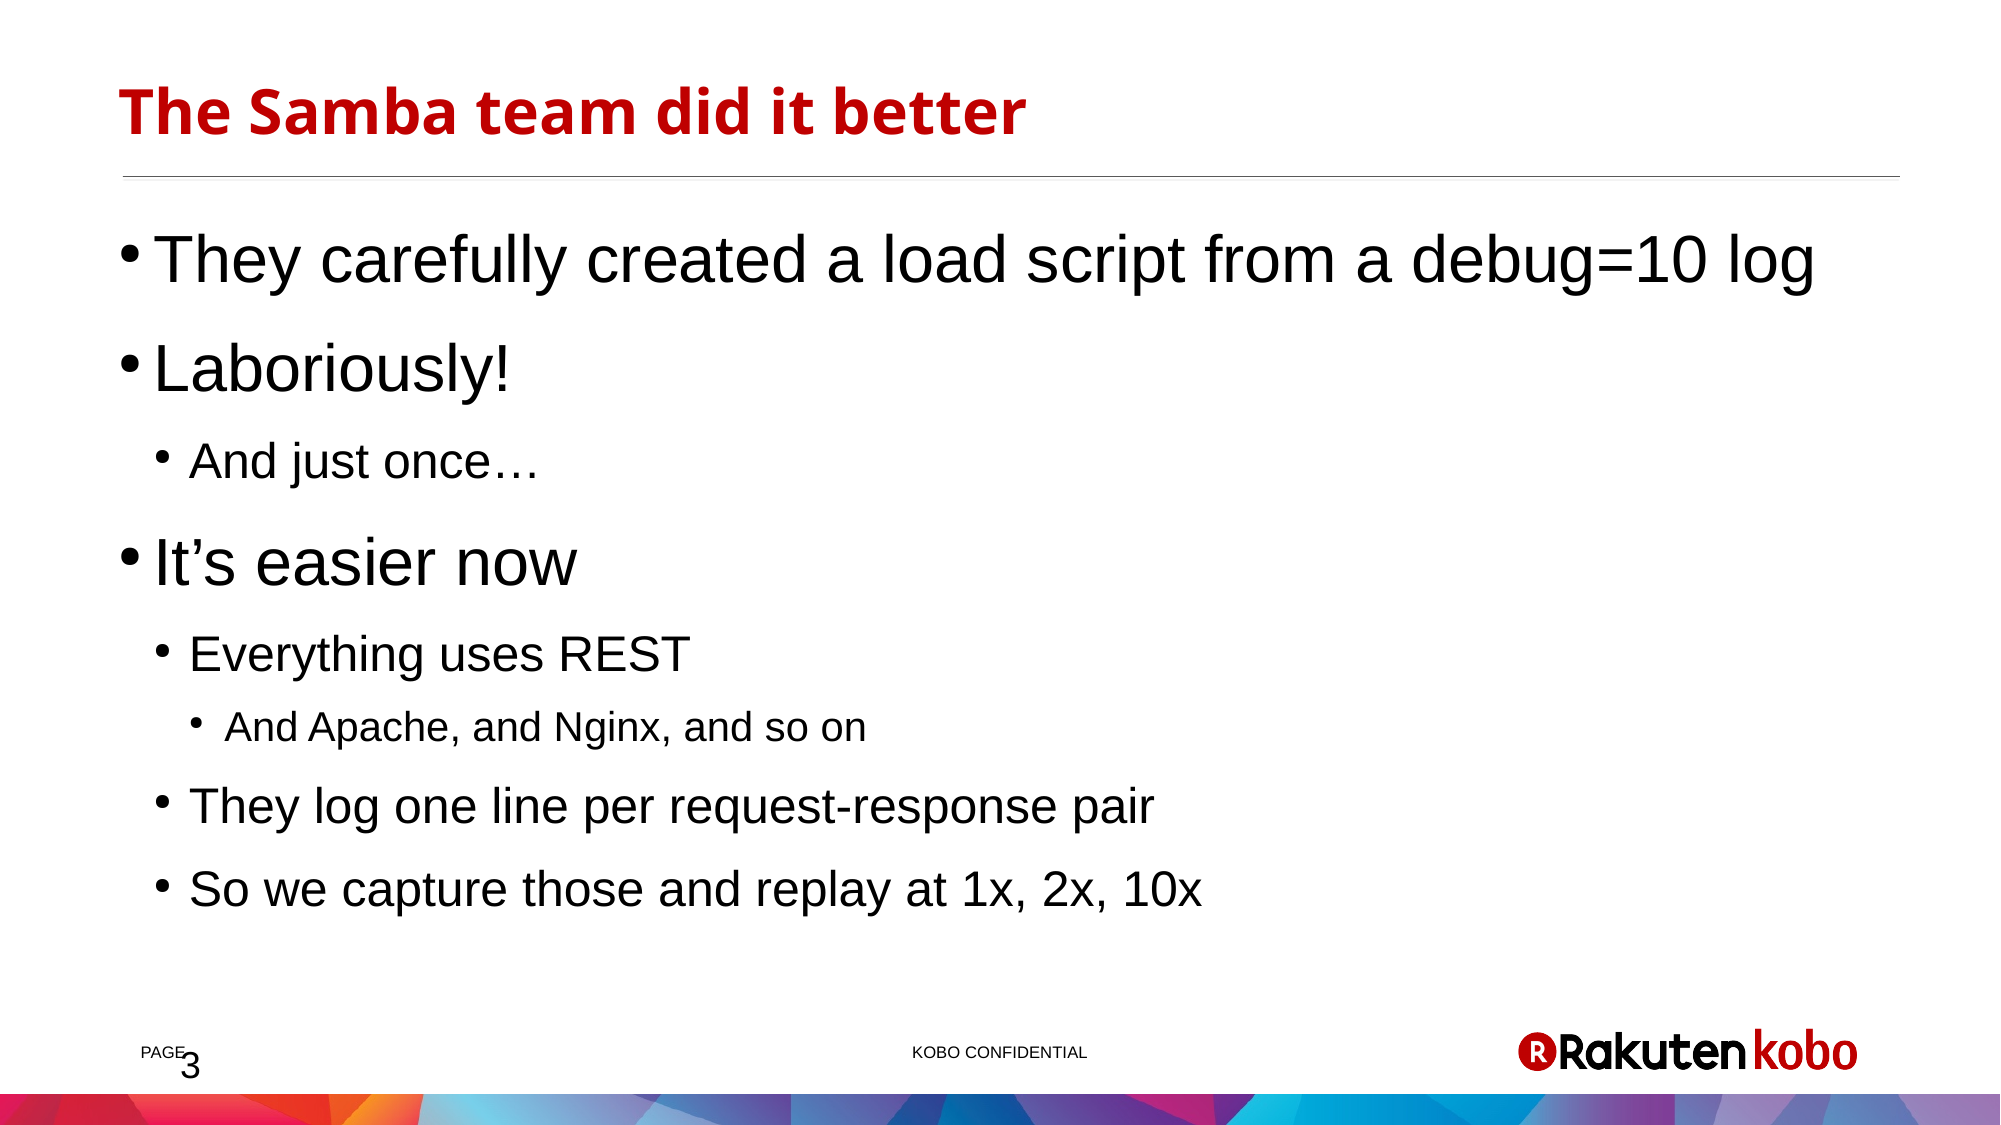

# The Samba team did it better
They carefully created a load script from a debug=10 log
Laboriously!
And just once…
It’s easier now
Everything uses REST
And Apache, and Nginx, and so on
They log one line per request-response pair
So we capture those and replay at 1x, 2x, 10x